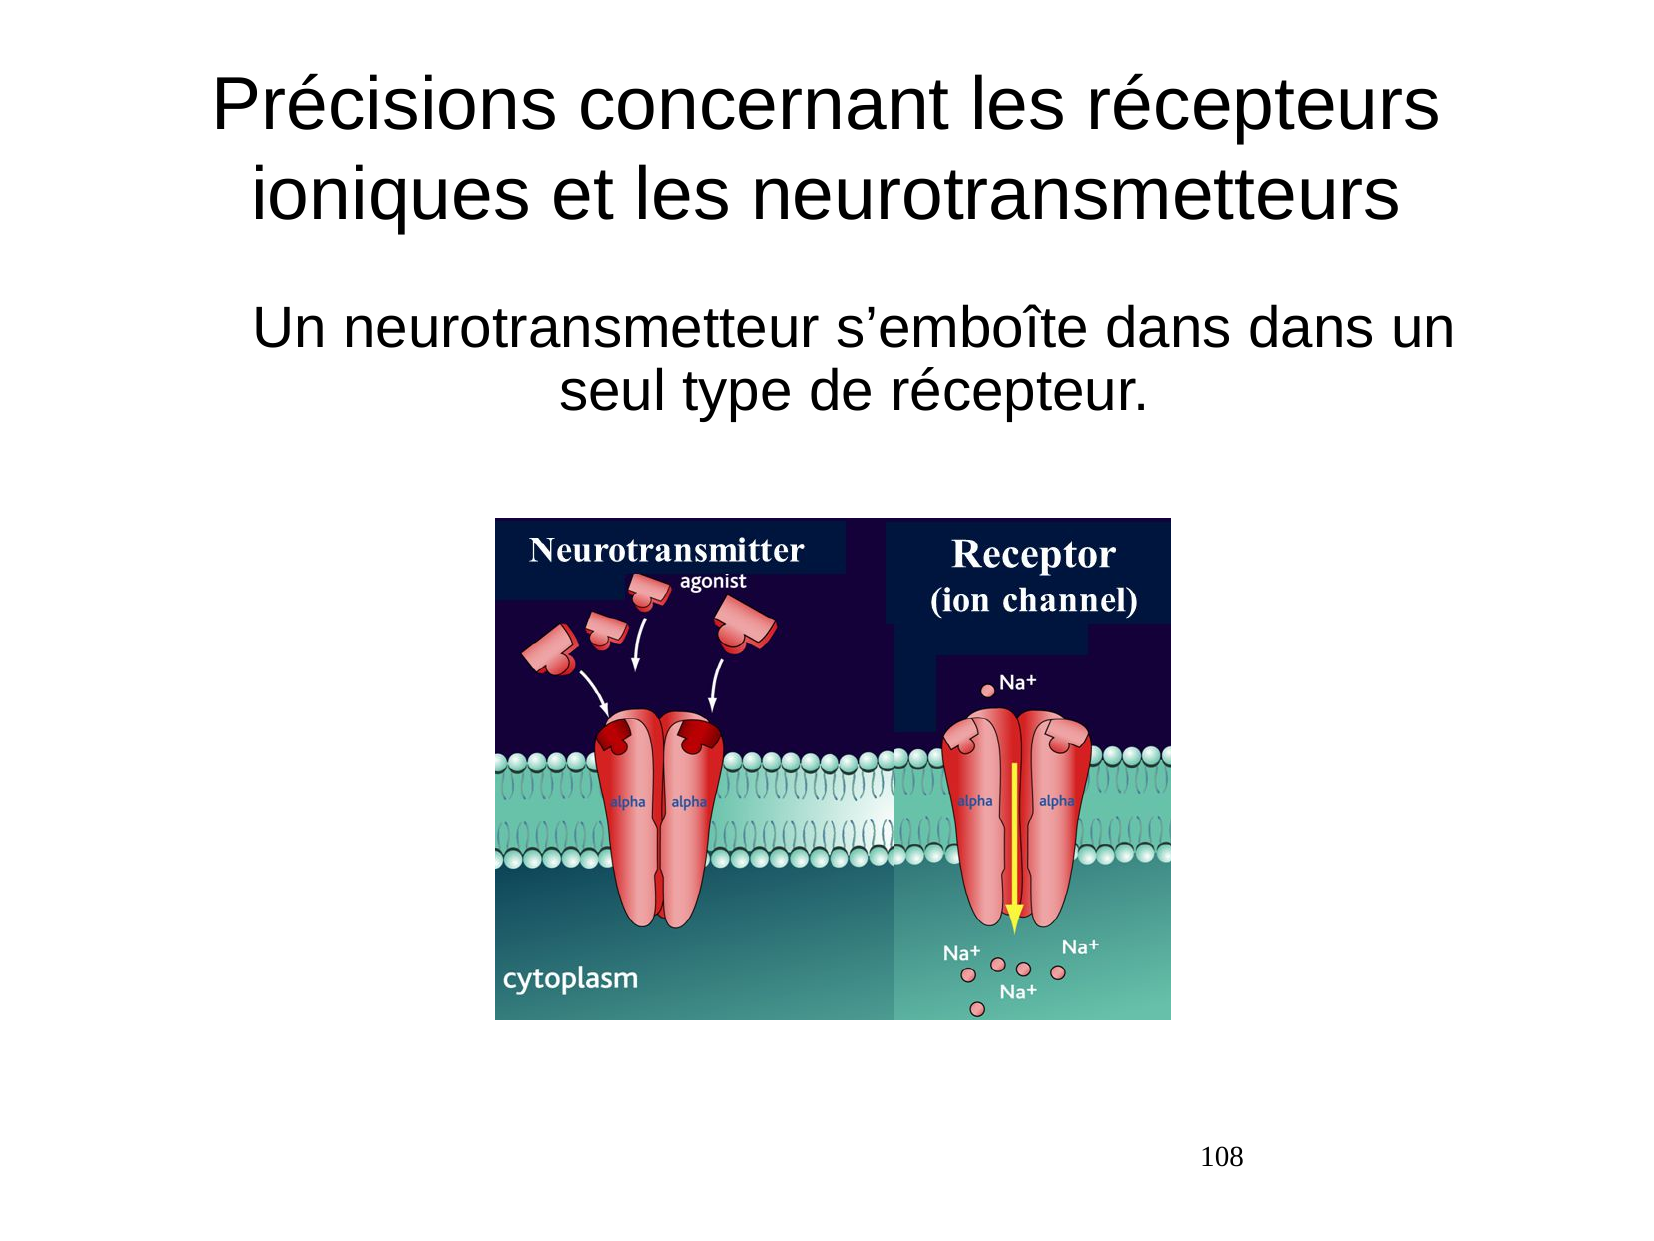

# Précisions concernant les récepteurs ioniques et les neurotransmetteurs
Un neurotransmetteur s’emboîte dans dans un seul type de récepteur.
108